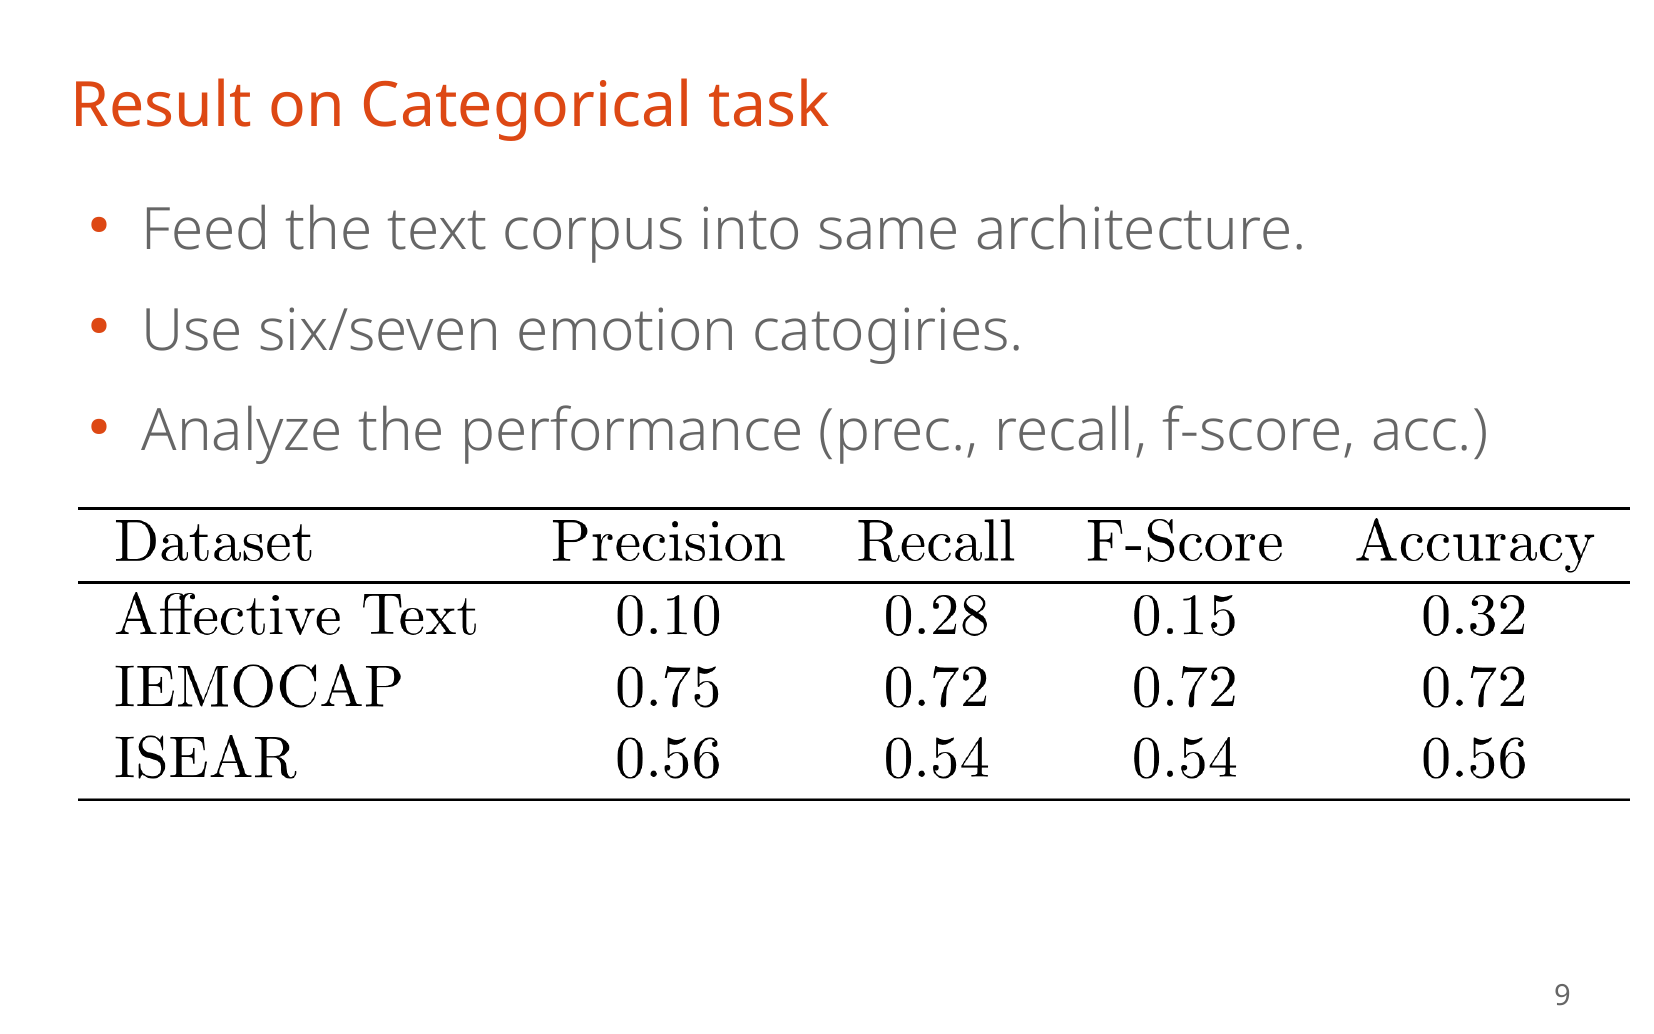

# Result on Categorical task
Feed the text corpus into same architecture.
Use six/seven emotion catogiries.
Analyze the performance (prec., recall, f-score, acc.)
9